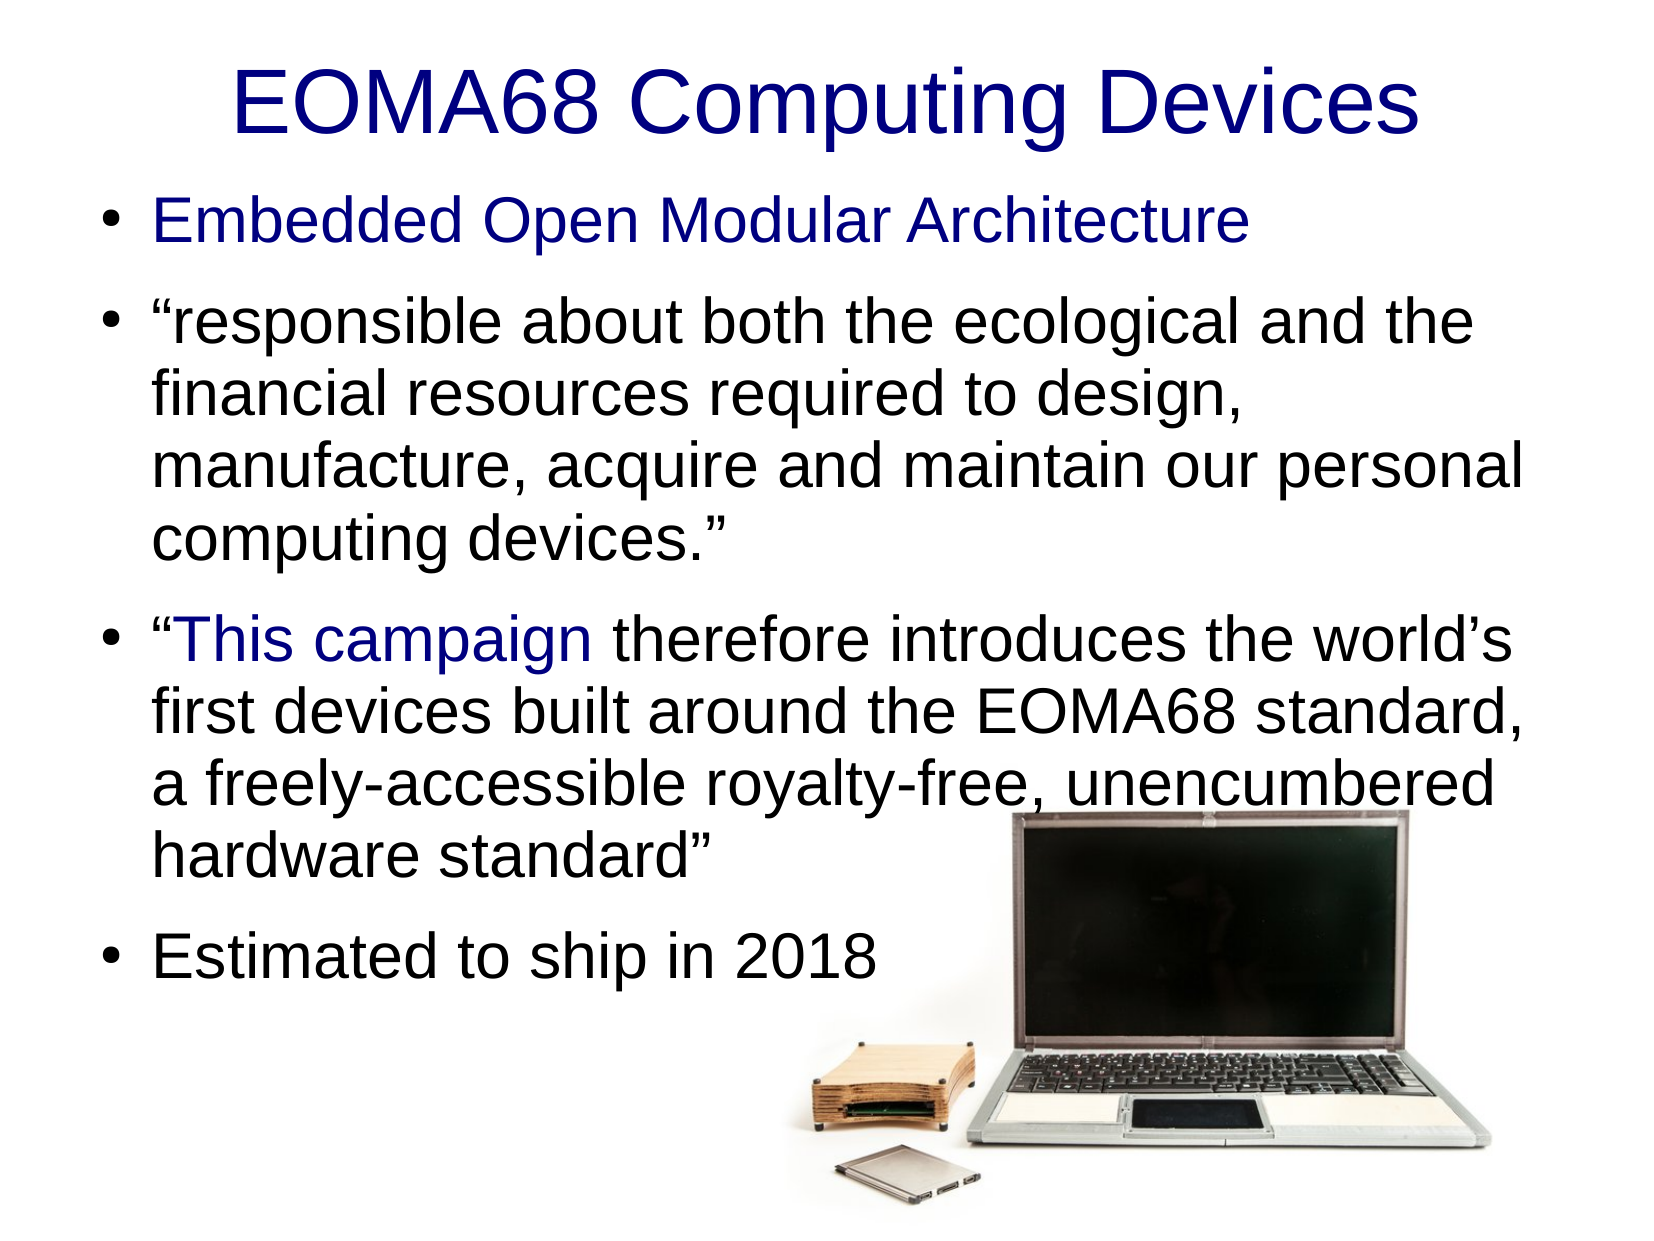

# EOMA68 Computing Devices
Embedded Open Modular Architecture
“responsible about both the ecological and the financial resources required to design, manufacture, acquire and maintain our personal computing devices.”
“This campaign therefore introduces the world’s first devices built around the EOMA68 standard, a freely-accessible royalty-free, unencumbered hardware standard”
Estimated to ship in 2018